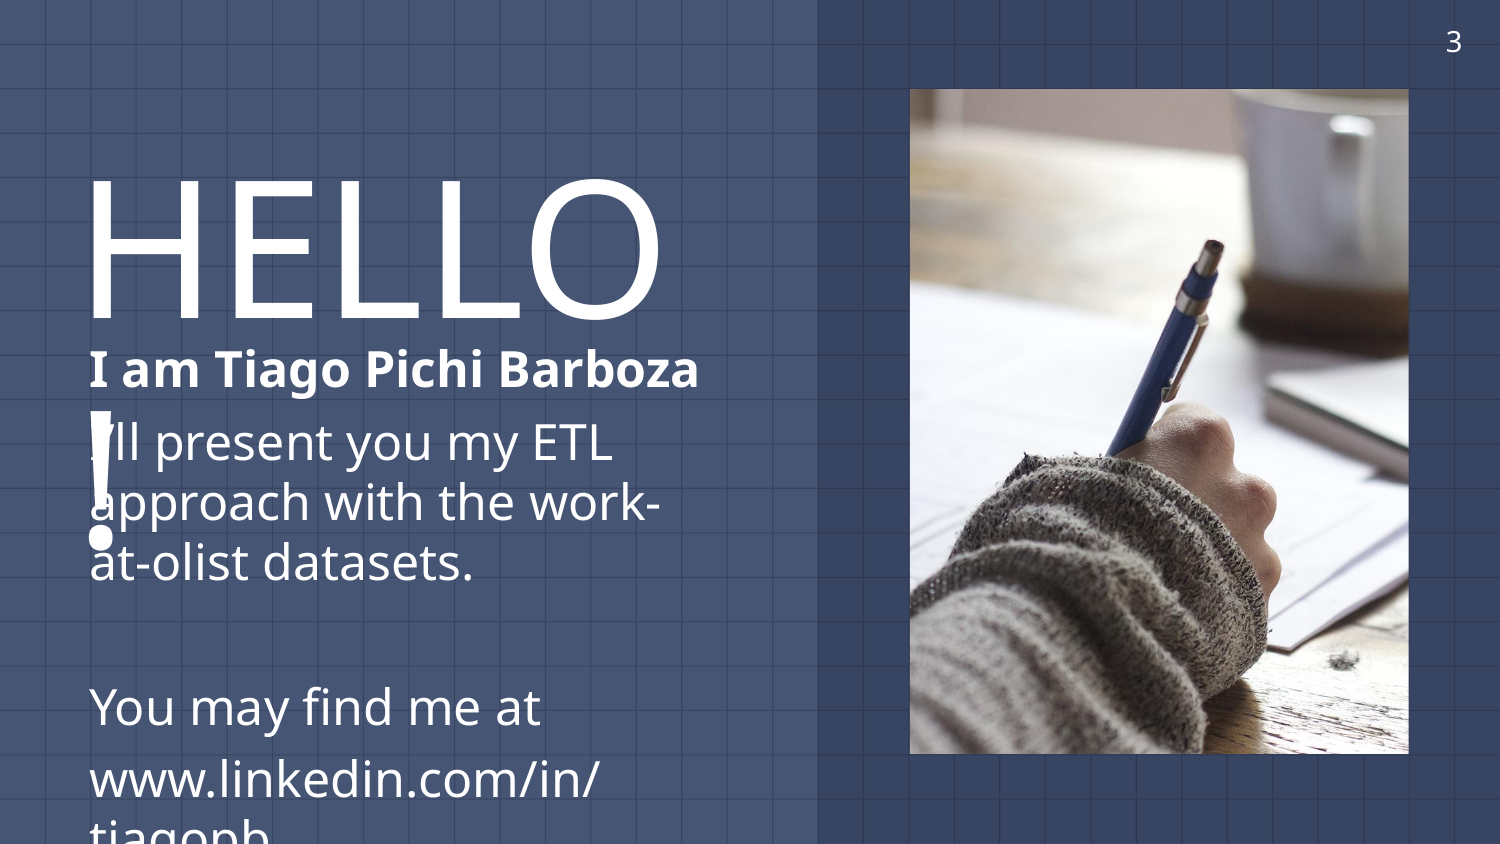

# HELLO!
I am Tiago Pichi Barboza
I’ll present you my ETL approach with the work-at-olist datasets.
You may find me at
www.linkedin.com/in/tiagopb